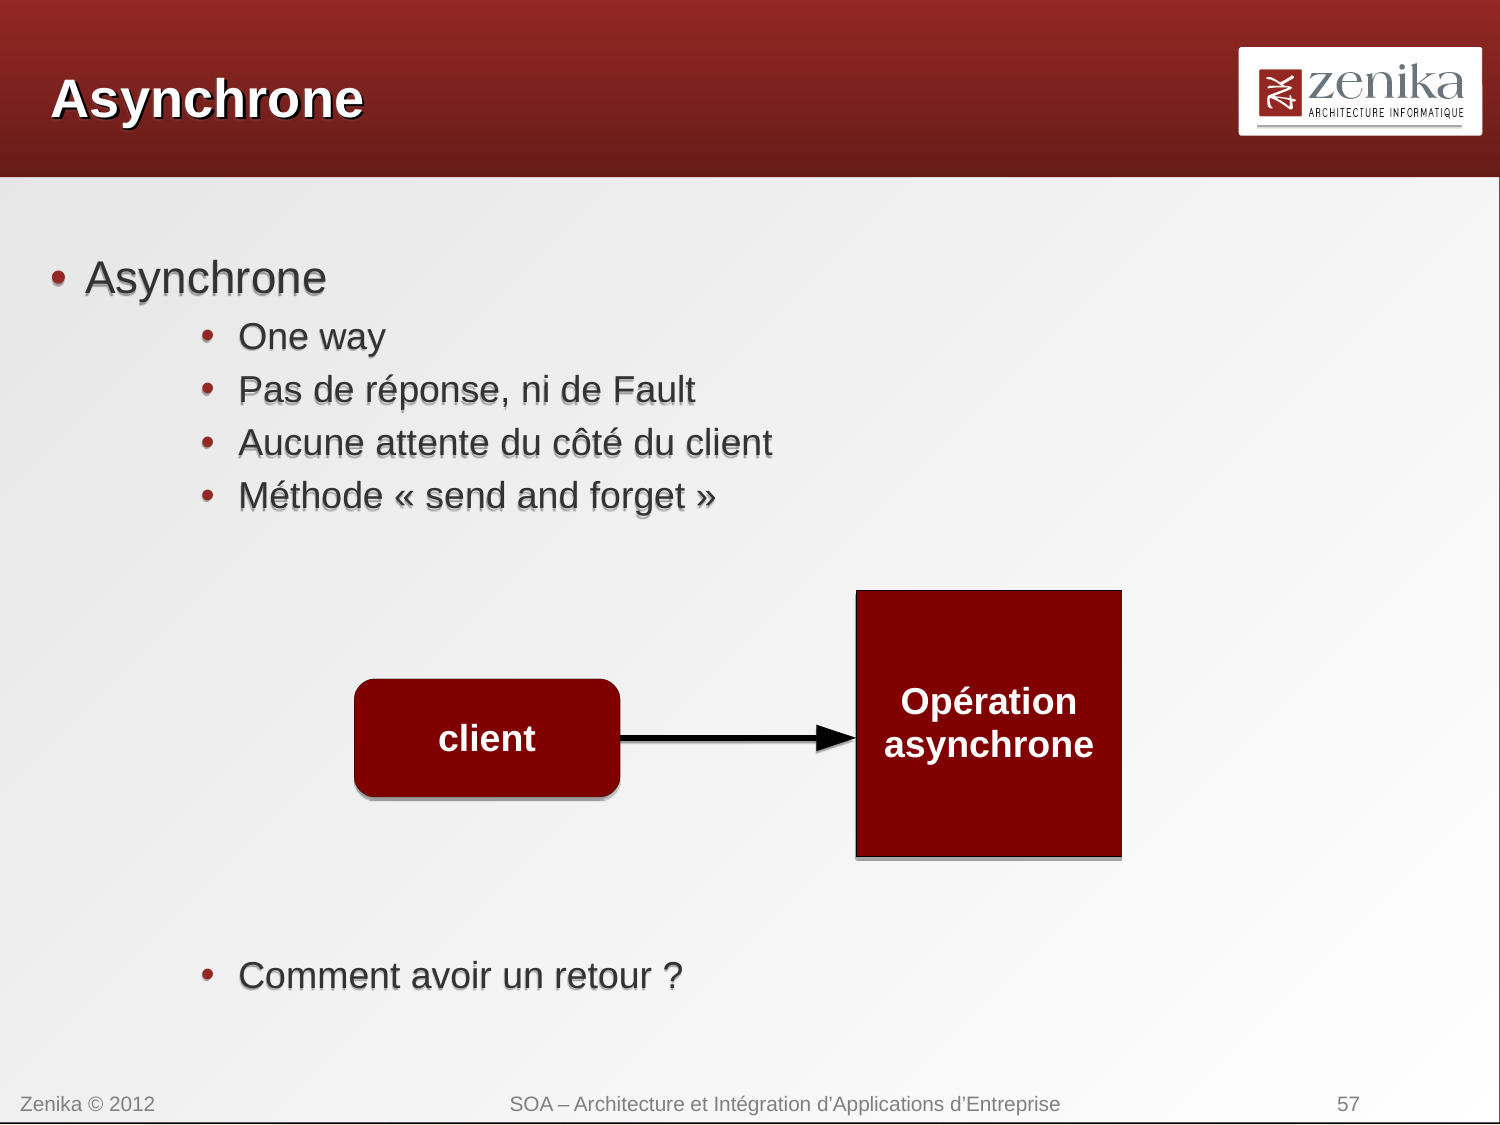

# Asynchrone
Asynchrone
One way
Pas de réponse, ni de Fault
Aucune attente du côté du client
Méthode « send and forget »
Comment avoir un retour ?